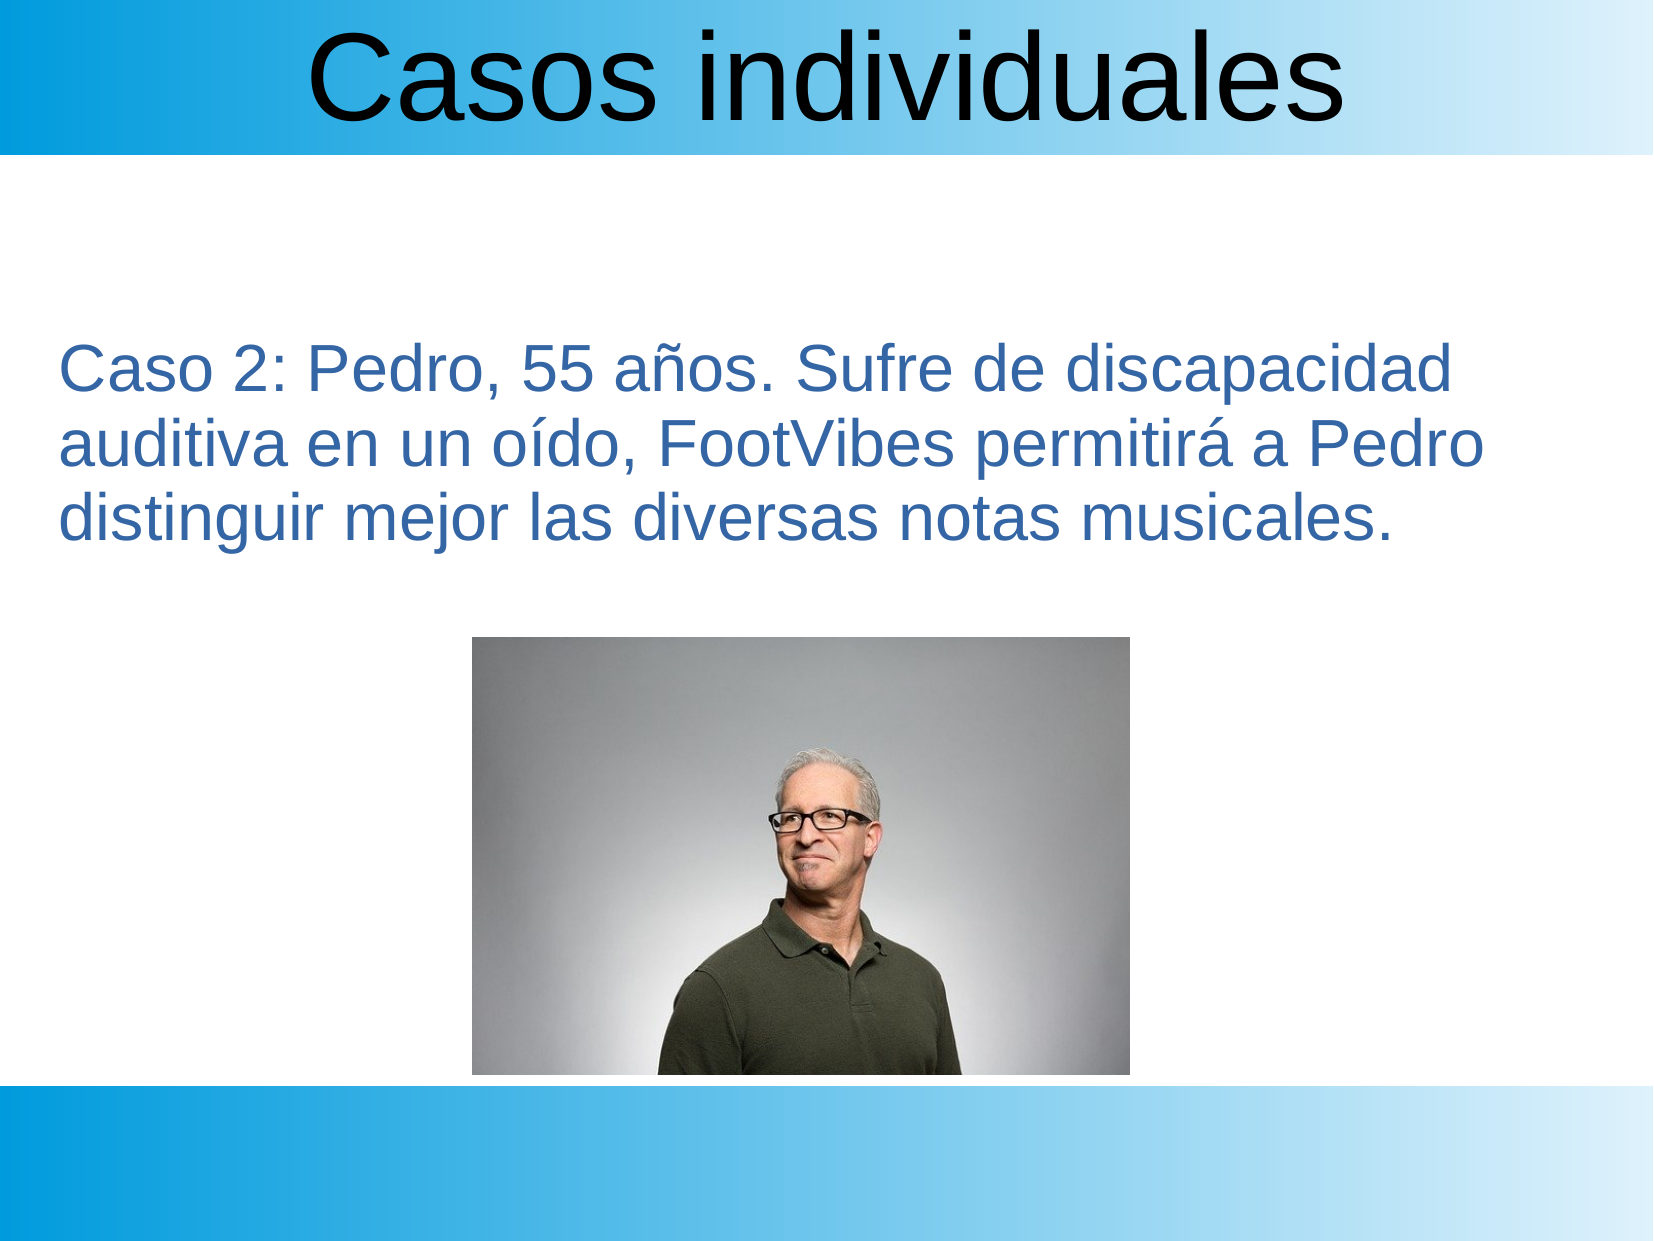

# Casos individuales
Caso 2: Pedro, 55 años. Sufre de discapacidad auditiva en un oído, FootVibes permitirá a Pedro distinguir mejor las diversas notas musicales.